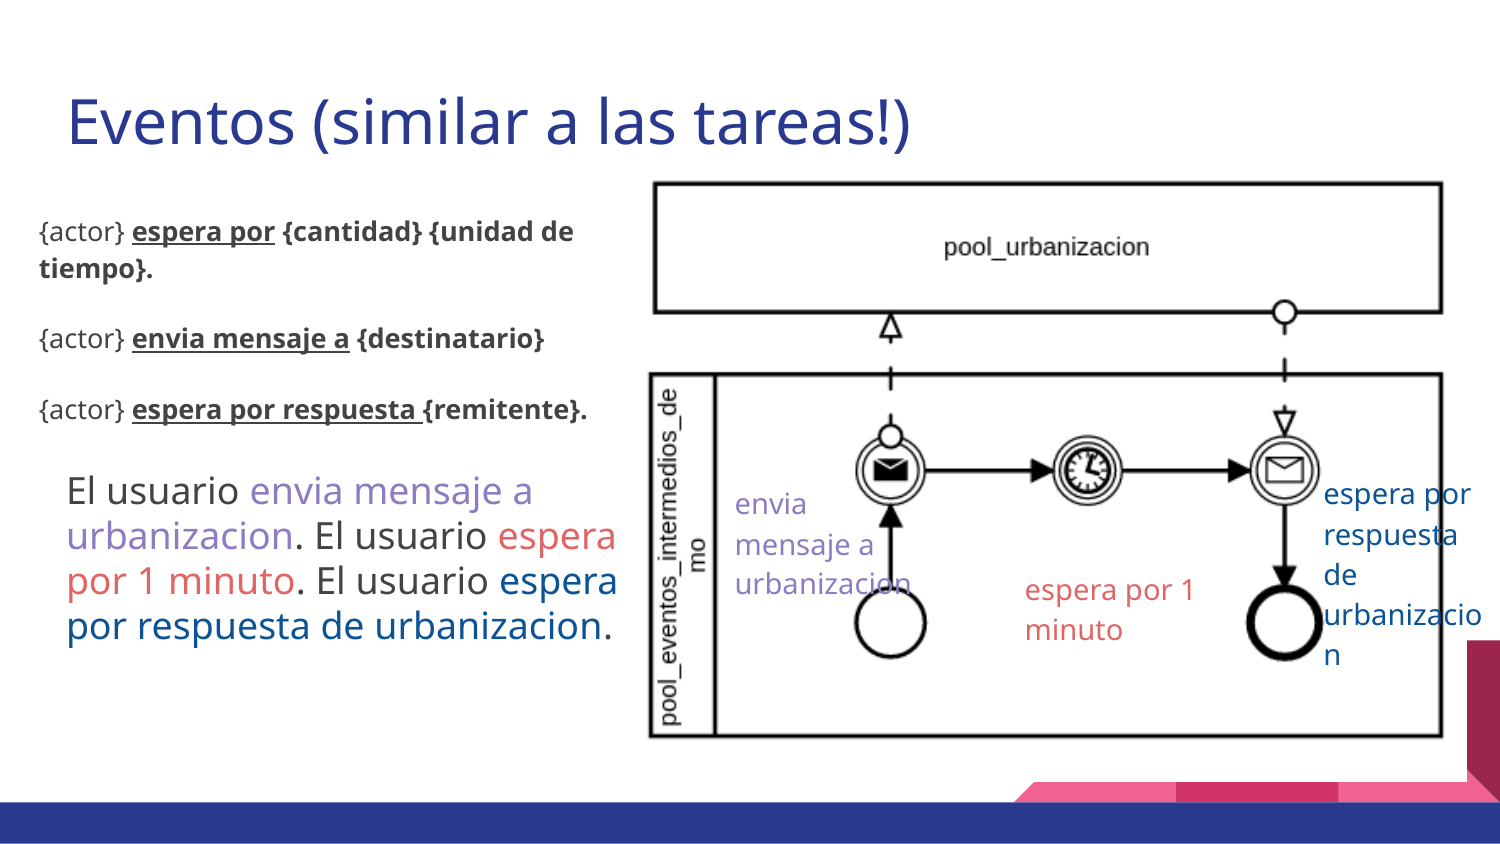

# Eventos (similar a las tareas!)
{actor} espera por {cantidad} {unidad de tiempo}.
{actor} envia mensaje a {destinatario}
{actor} espera por respuesta {remitente}.
El usuario envia mensaje a urbanizacion. El usuario espera por 1 minuto. El usuario espera por respuesta de urbanizacion.
espera por respuesta de urbanizacion
envia mensaje a urbanizacion
espera por 1 minuto